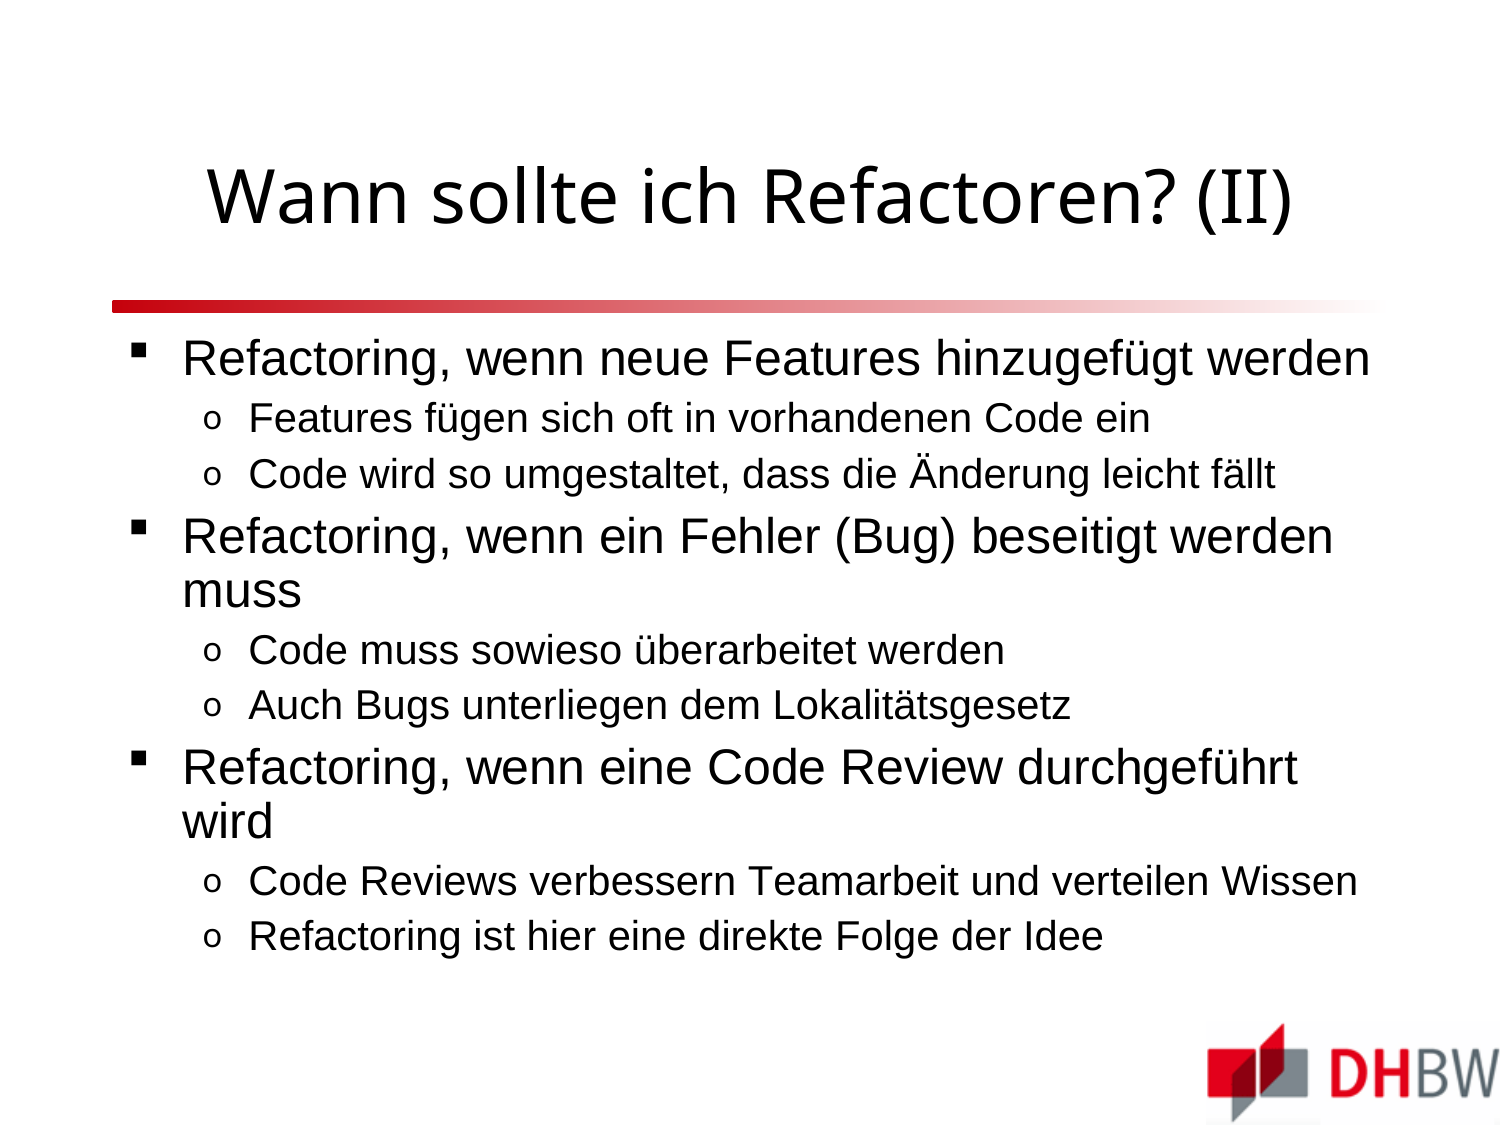

# Wann sollte ich Refactoren? (II)
Refactoring, wenn neue Features hinzugefügt werden
Features fügen sich oft in vorhandenen Code ein
Code wird so umgestaltet, dass die Änderung leicht fällt
Refactoring, wenn ein Fehler (Bug) beseitigt werden muss
Code muss sowieso überarbeitet werden
Auch Bugs unterliegen dem Lokalitätsgesetz
Refactoring, wenn eine Code Review durchgeführt wird
Code Reviews verbessern Teamarbeit und verteilen Wissen
Refactoring ist hier eine direkte Folge der Idee